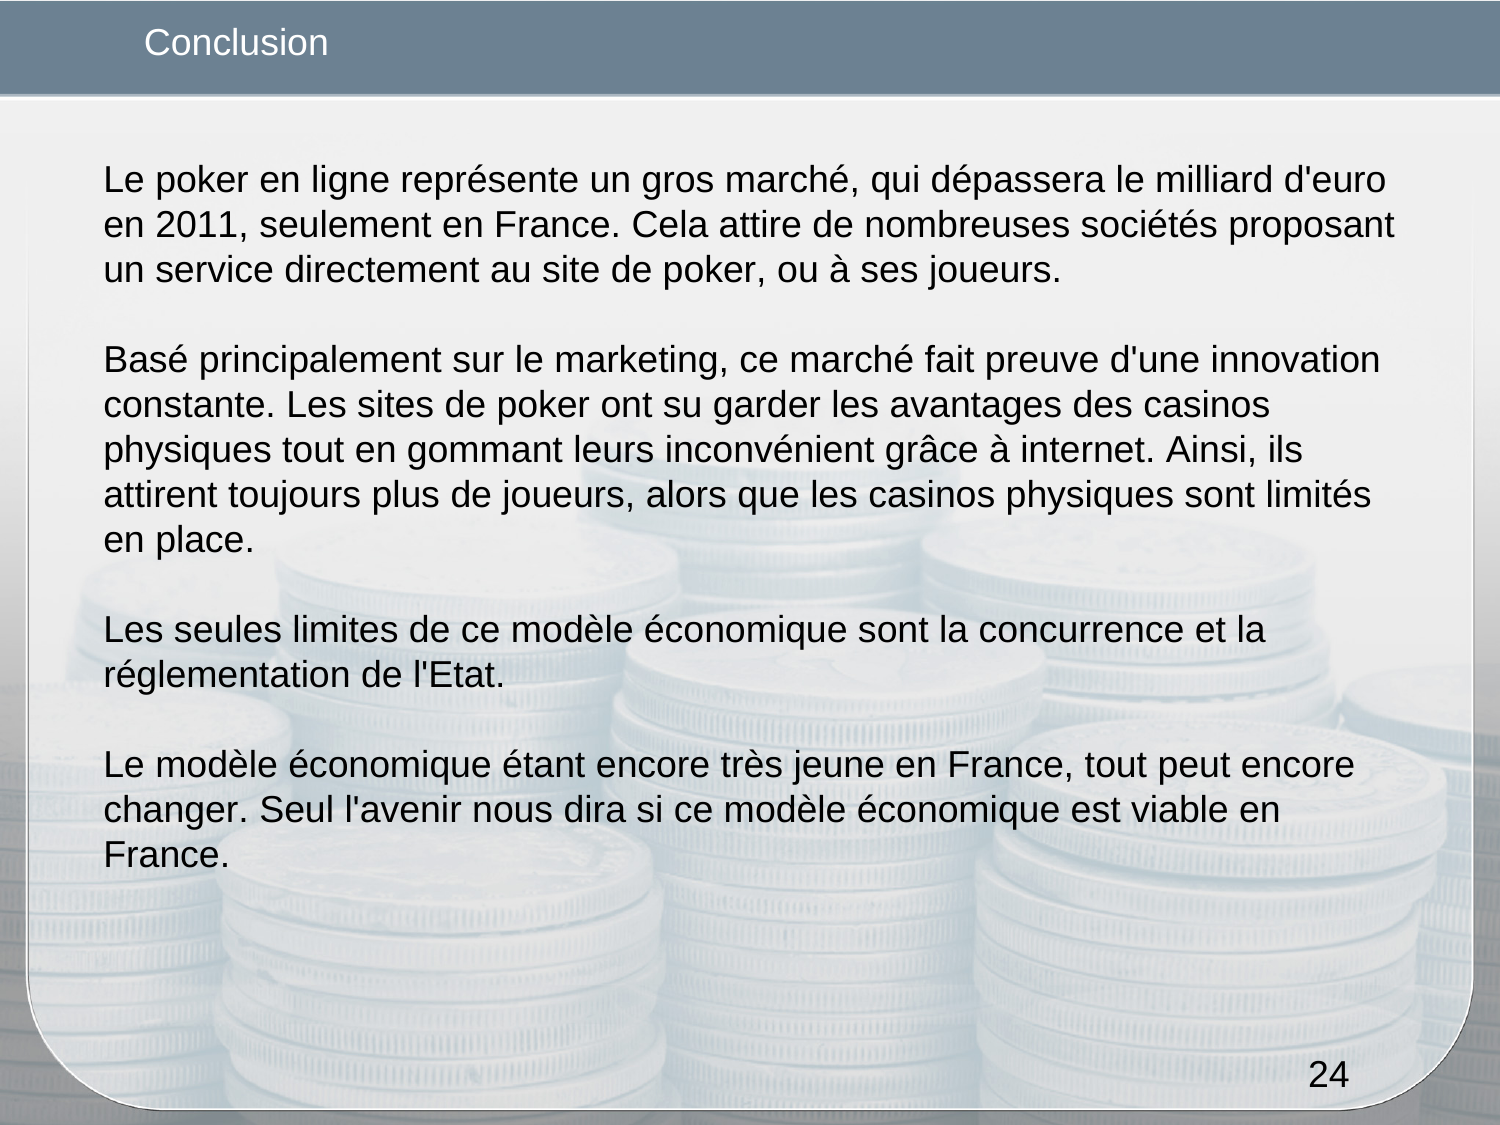

Conclusion
Le poker en ligne représente un gros marché, qui dépassera le milliard d'euro en 2011, seulement en France. Cela attire de nombreuses sociétés proposant un service directement au site de poker, ou à ses joueurs.
Basé principalement sur le marketing, ce marché fait preuve d'une innovation constante. Les sites de poker ont su garder les avantages des casinos physiques tout en gommant leurs inconvénient grâce à internet. Ainsi, ils attirent toujours plus de joueurs, alors que les casinos physiques sont limités en place.
Les seules limites de ce modèle économique sont la concurrence et la réglementation de l'Etat.
Le modèle économique étant encore très jeune en France, tout peut encore changer. Seul l'avenir nous dira si ce modèle économique est viable en France.
24